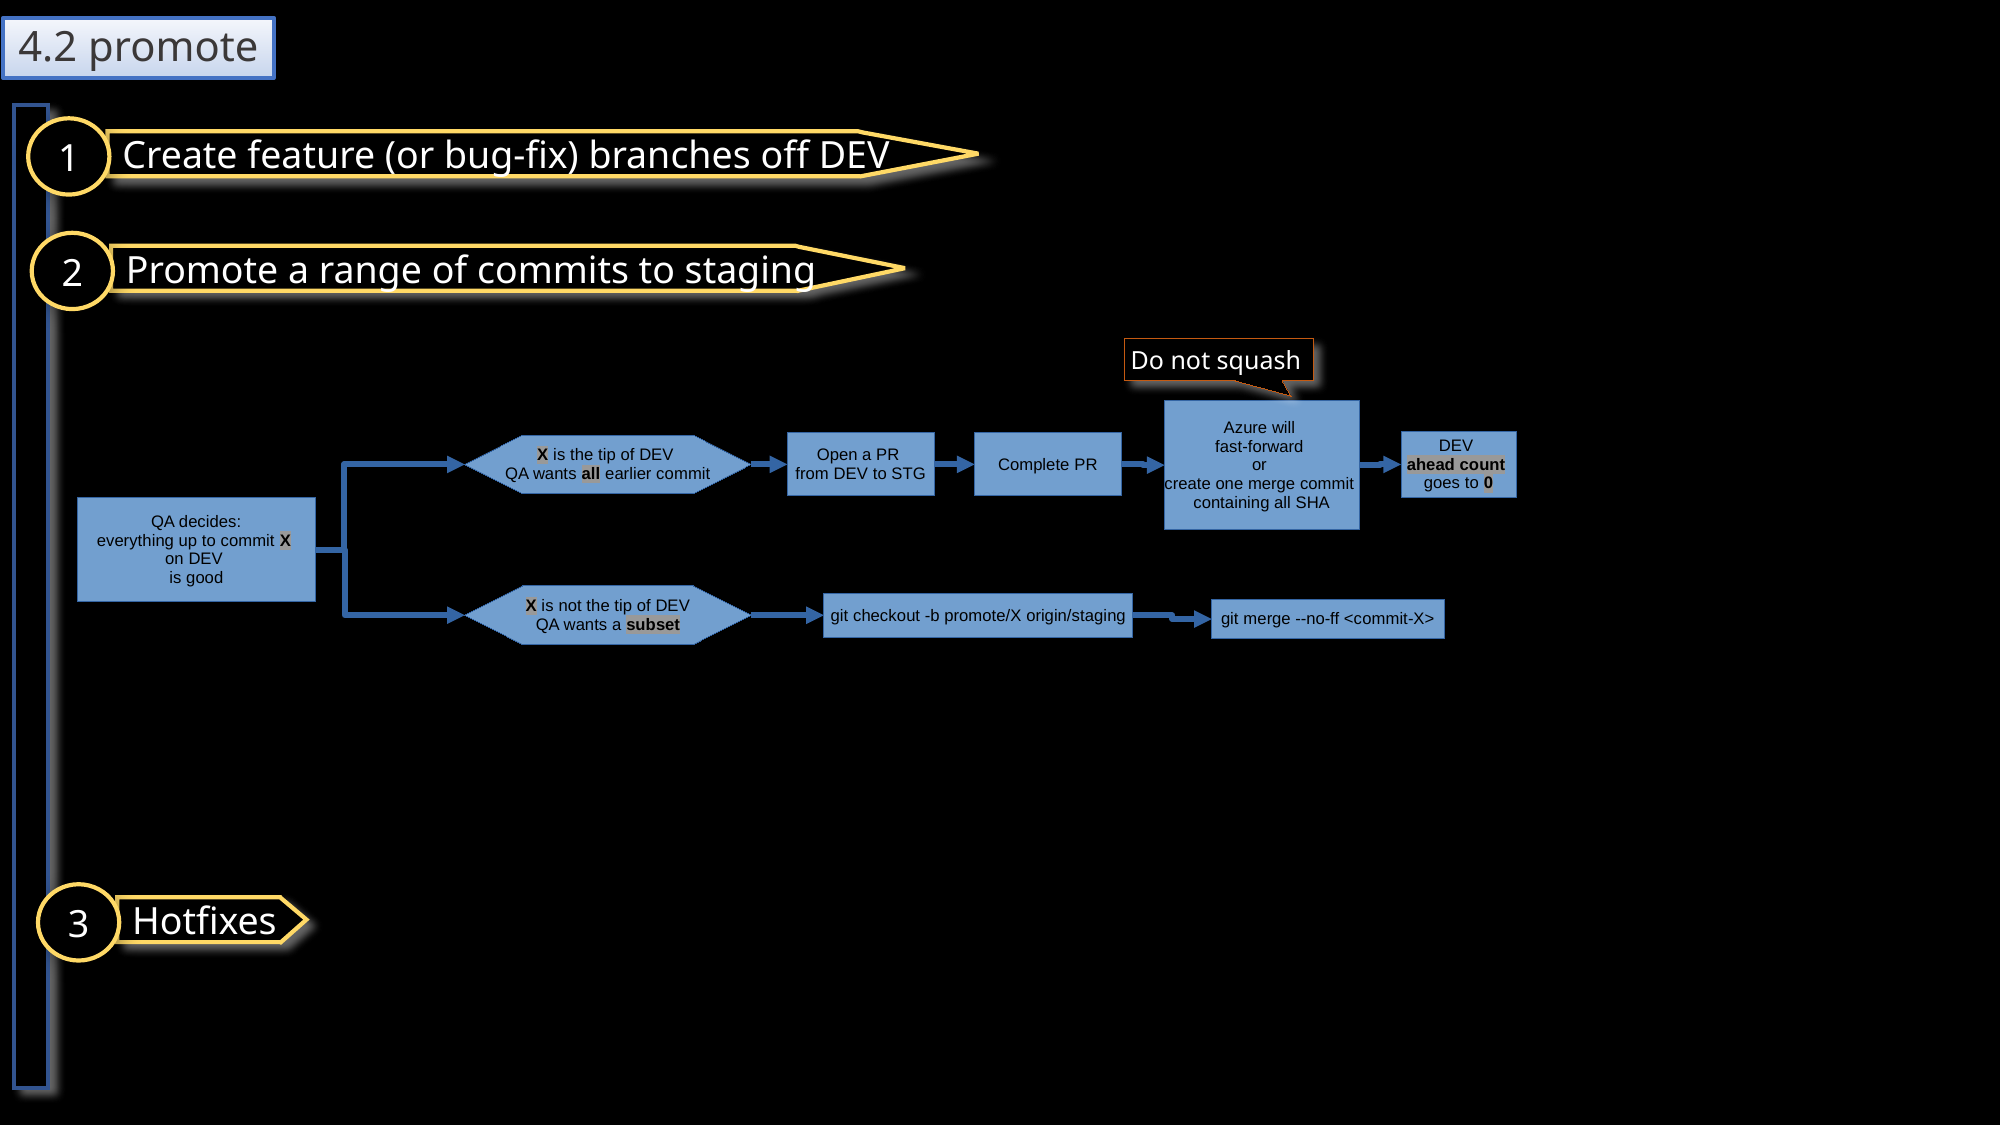

# 4.2 promote
1
Create feature (or bug-fix) branches off DEV
2
Promote a range of commits to staging
Do not squash
Azure will
fast-forward
or
create one merge commit
containing all SHA
DEV
ahead count
goes to 0
Open a PR
from DEV to STG
Complete PR
X is the tip of DEV
QA wants all earlier commit
QA decides:
everything up to commit X
on DEV
is good
X is not the tip of DEV
QA wants a subset
git checkout -b promote/X origin/staging
git merge --no-ff <commit-X>
3
Hotfixes